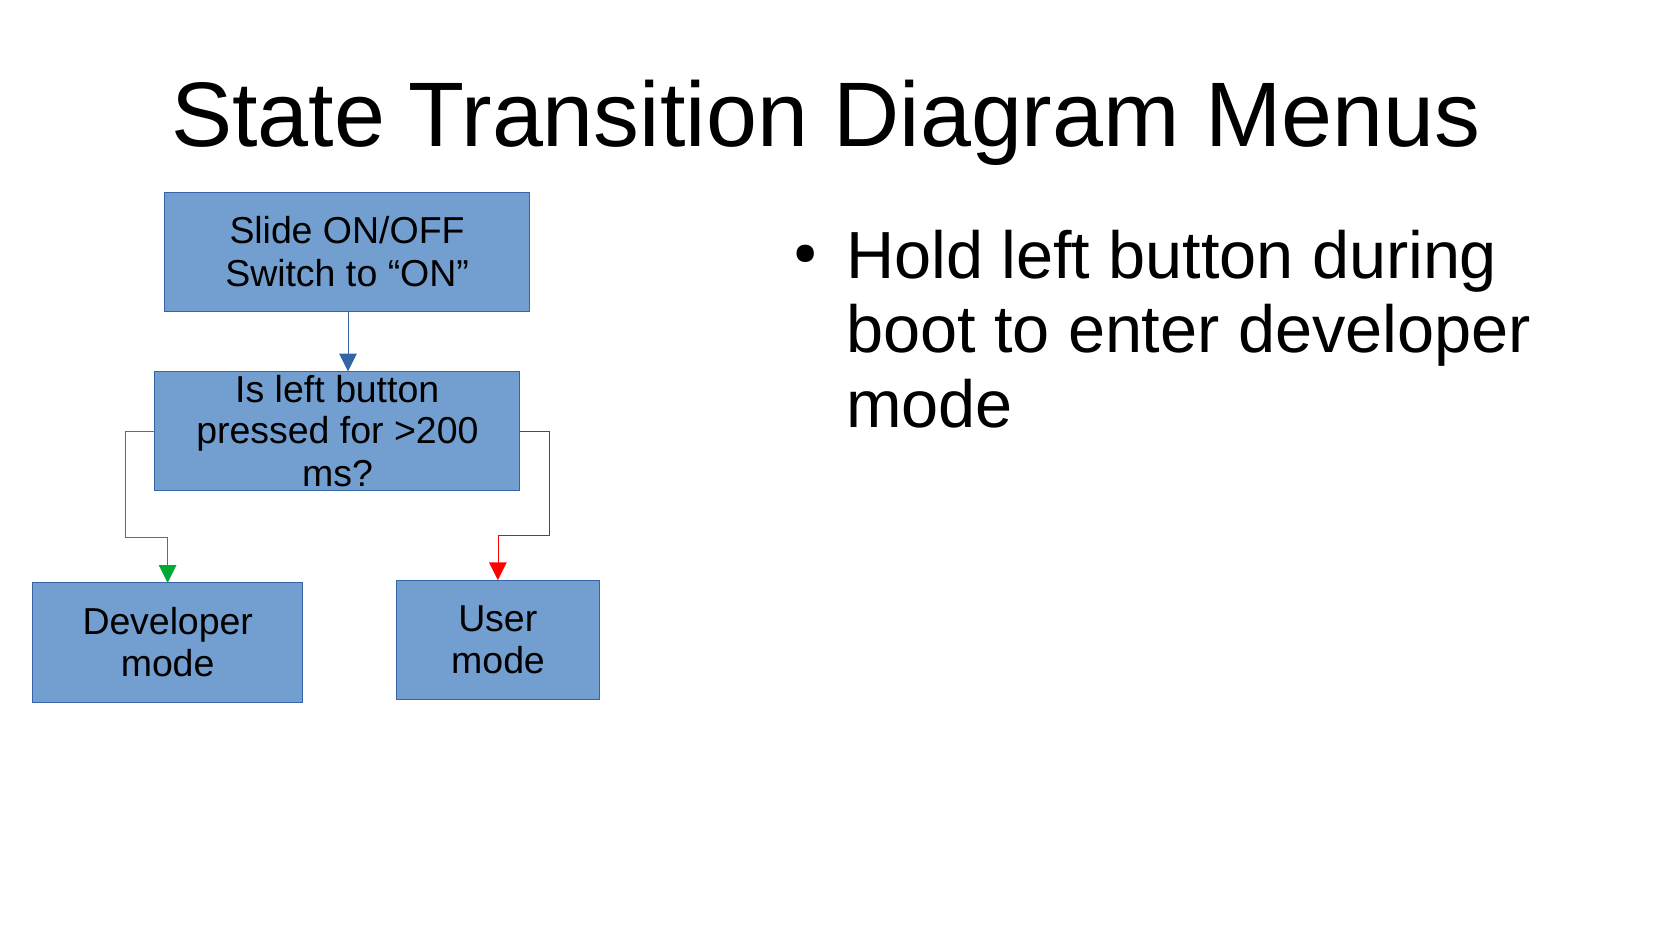

# State Transition Diagram Menus
Slide ON/OFF Switch to “ON”
Hold left button during boot to enter developer mode
Is left button pressed for >200 ms?
User mode
Developer mode